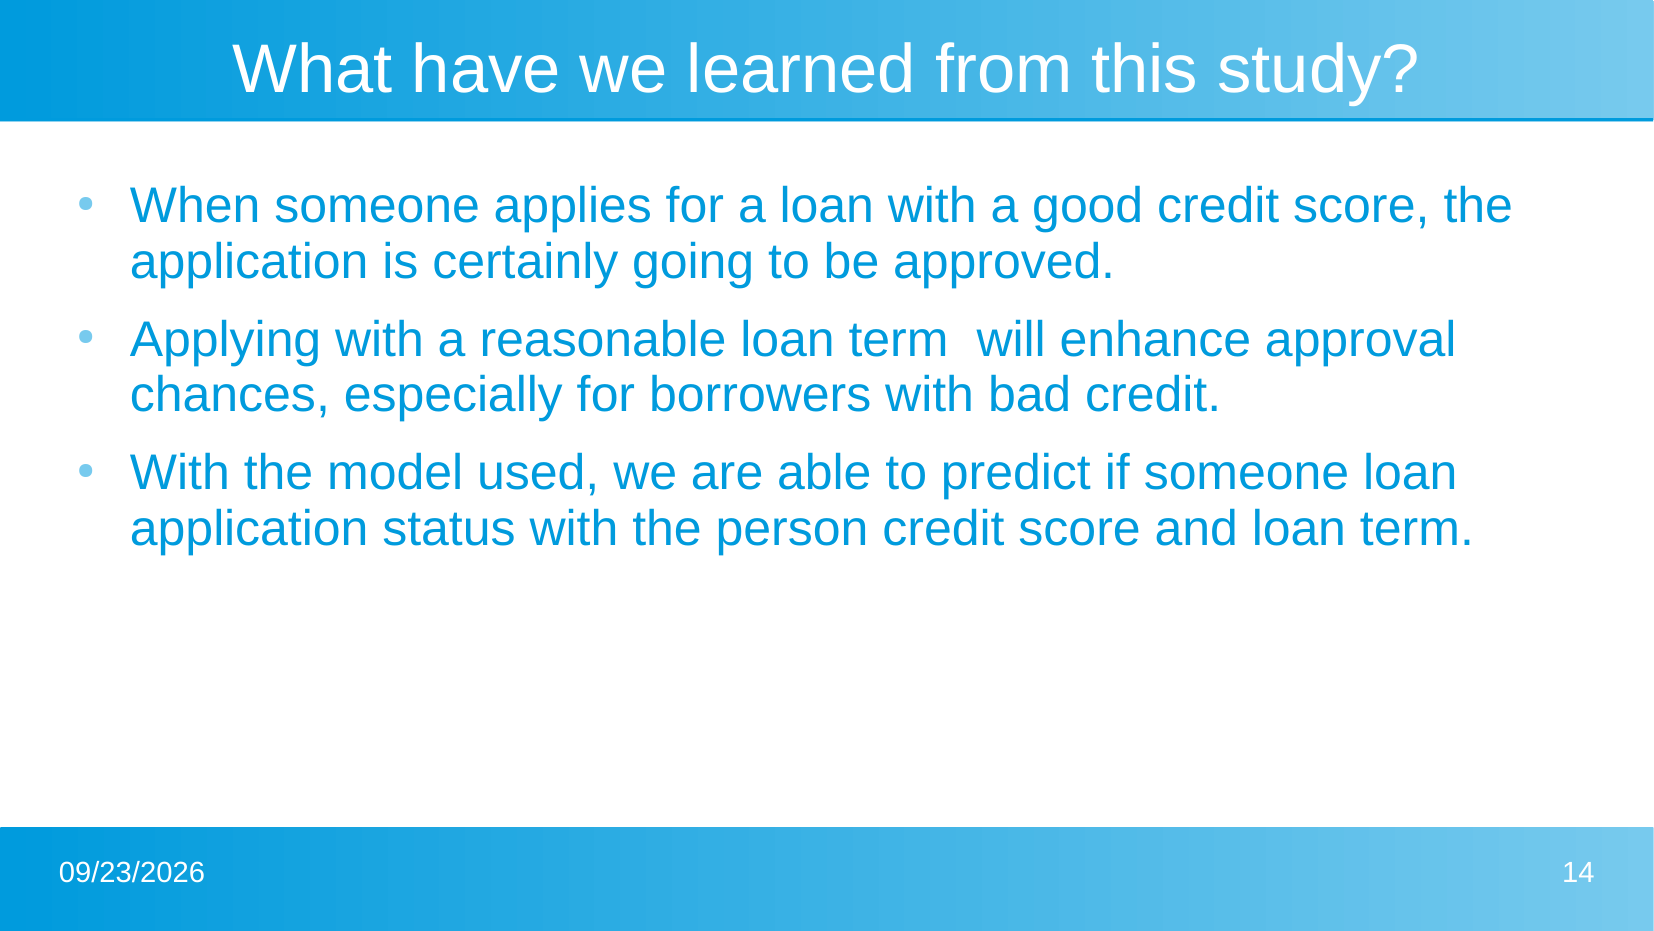

# What have we learned from this study?
When someone applies for a loan with a good credit score, the application is certainly going to be approved.
Applying with a reasonable loan term will enhance approval chances, especially for borrowers with bad credit.
With the model used, we are able to predict if someone loan application status with the person credit score and loan term.
14